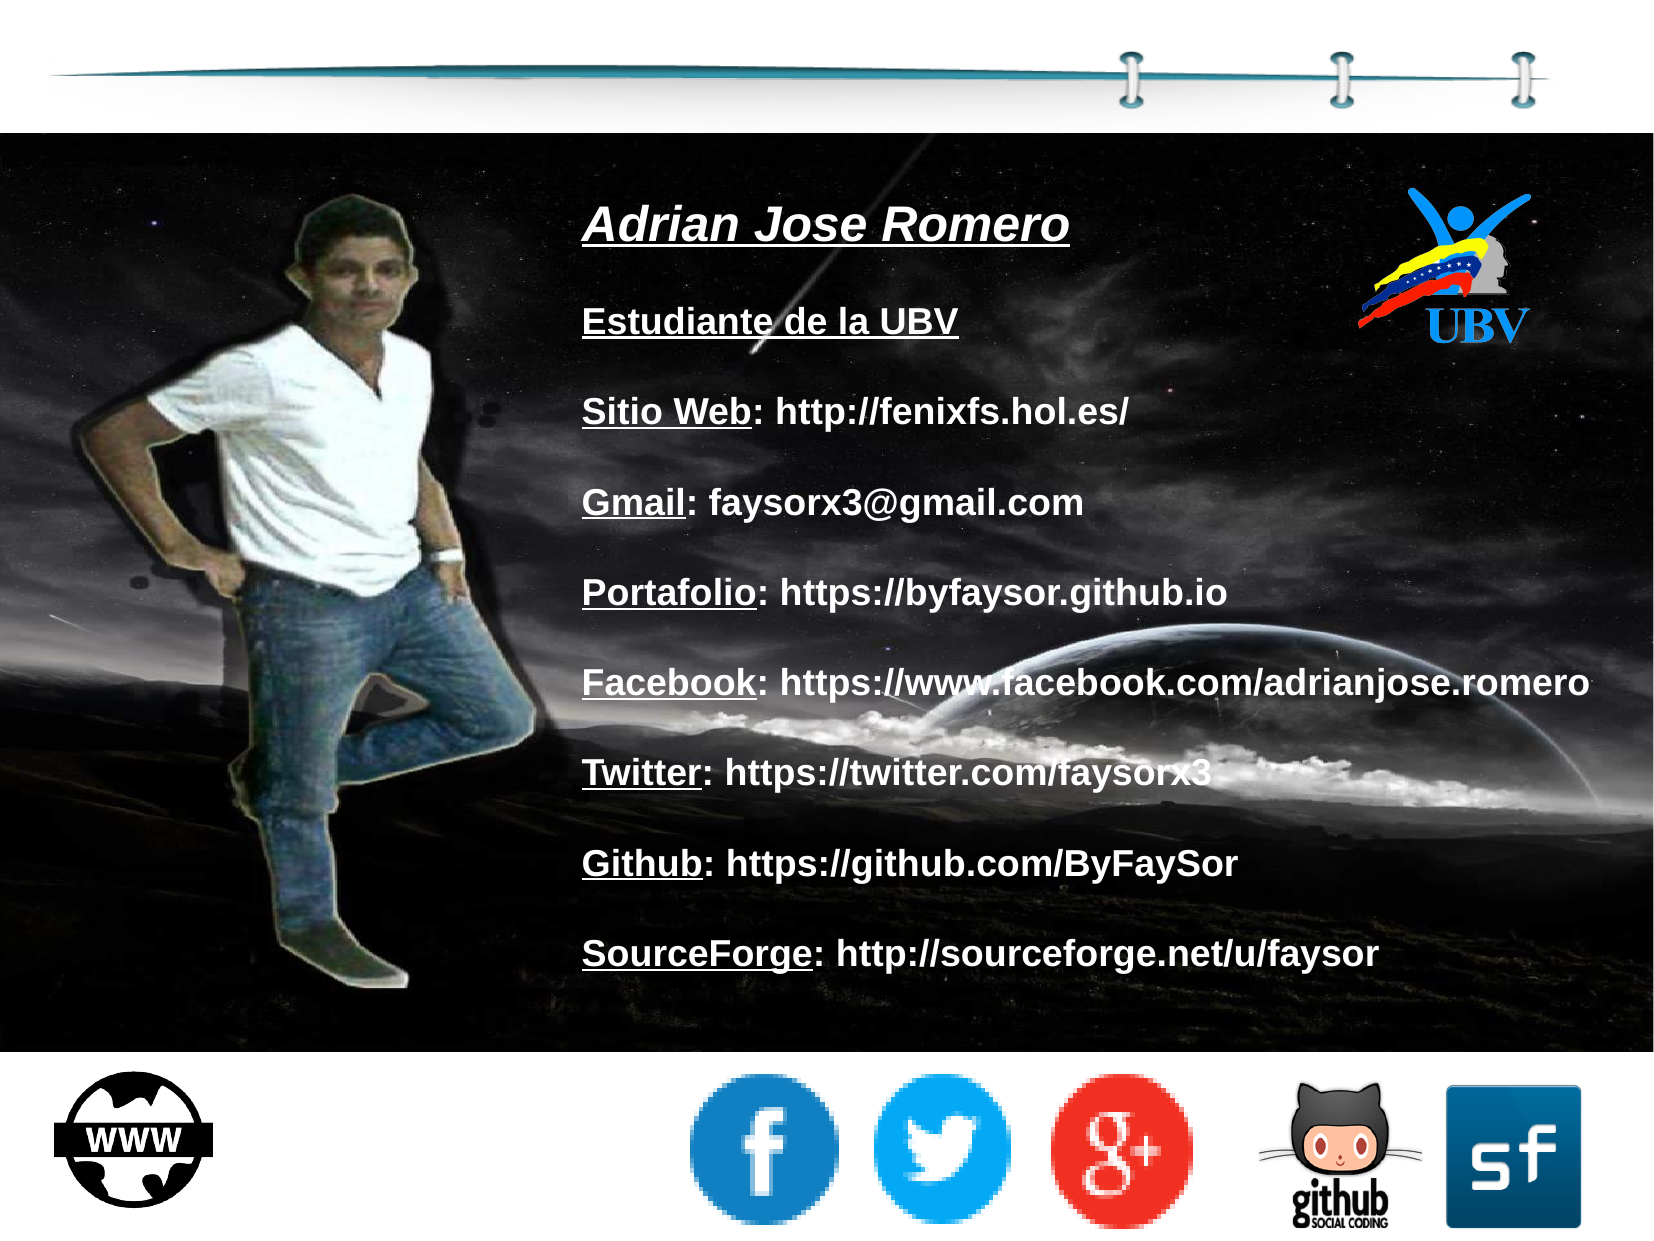

Adrian Jose Romero
Estudiante de la UBV
Sitio Web: http://fenixfs.hol.es/
Gmail: faysorx3@gmail.com
Portafolio: https://byfaysor.github.io
Facebook: https://www.facebook.com/adrianjose.romero
Twitter: https://twitter.com/faysorx3
Github: https://github.com/ByFaySor
SourceForge: http://sourceforge.net/u/faysor